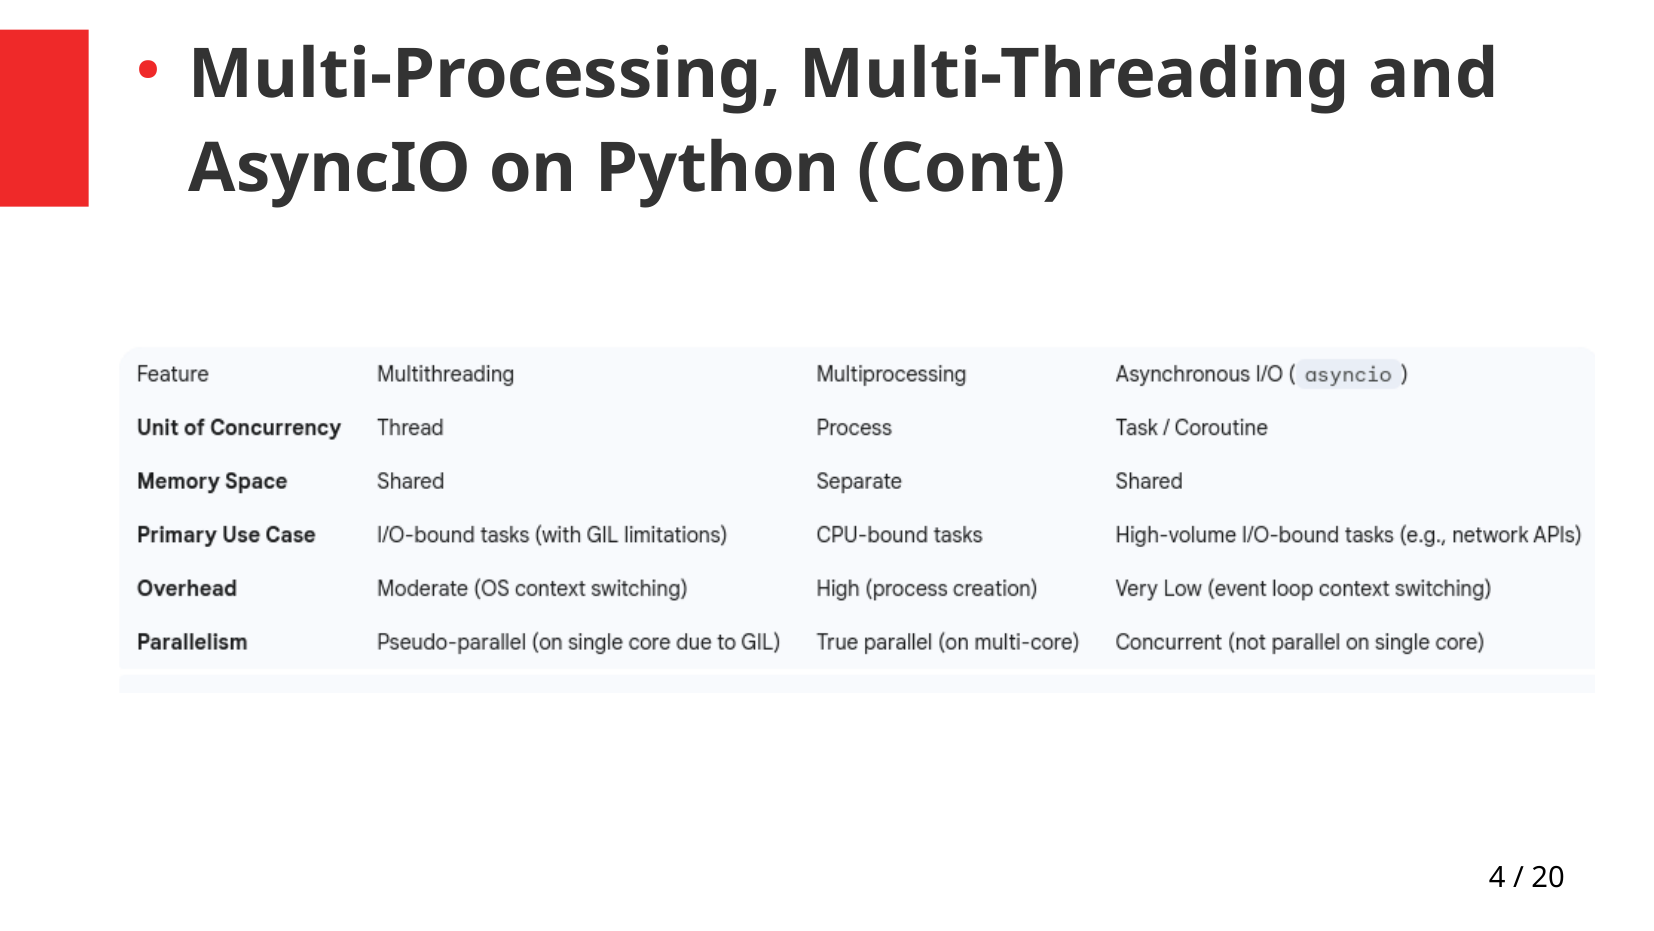

# Multi-Processing, Multi-Threading and AsyncIO on Python (Cont)
4